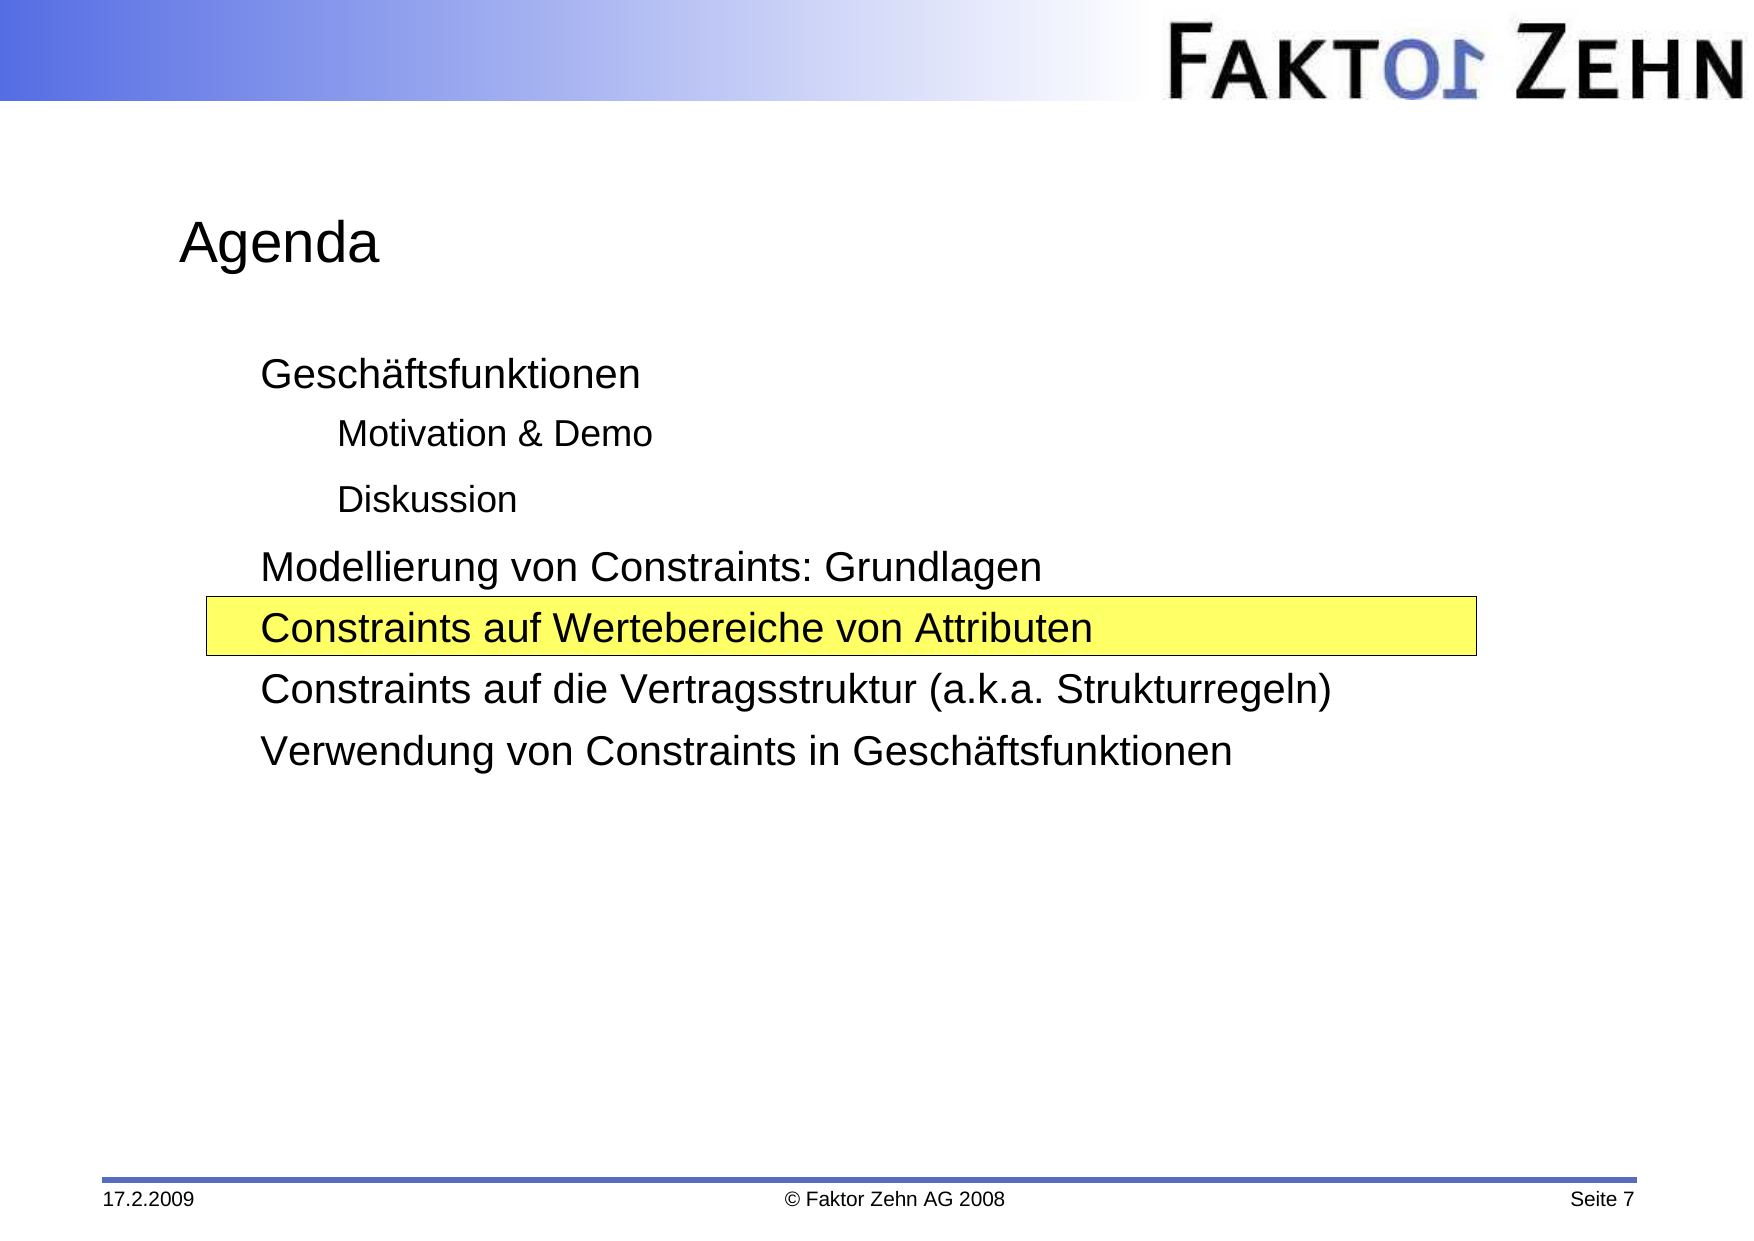

# Agenda
Geschäftsfunktionen
Motivation & Demo
Diskussion
Modellierung von Constraints: Grundlagen
Constraints auf Wertebereiche von Attributen
Constraints auf die Vertragsstruktur (a.k.a. Strukturregeln)
Verwendung von Constraints in Geschäftsfunktionen